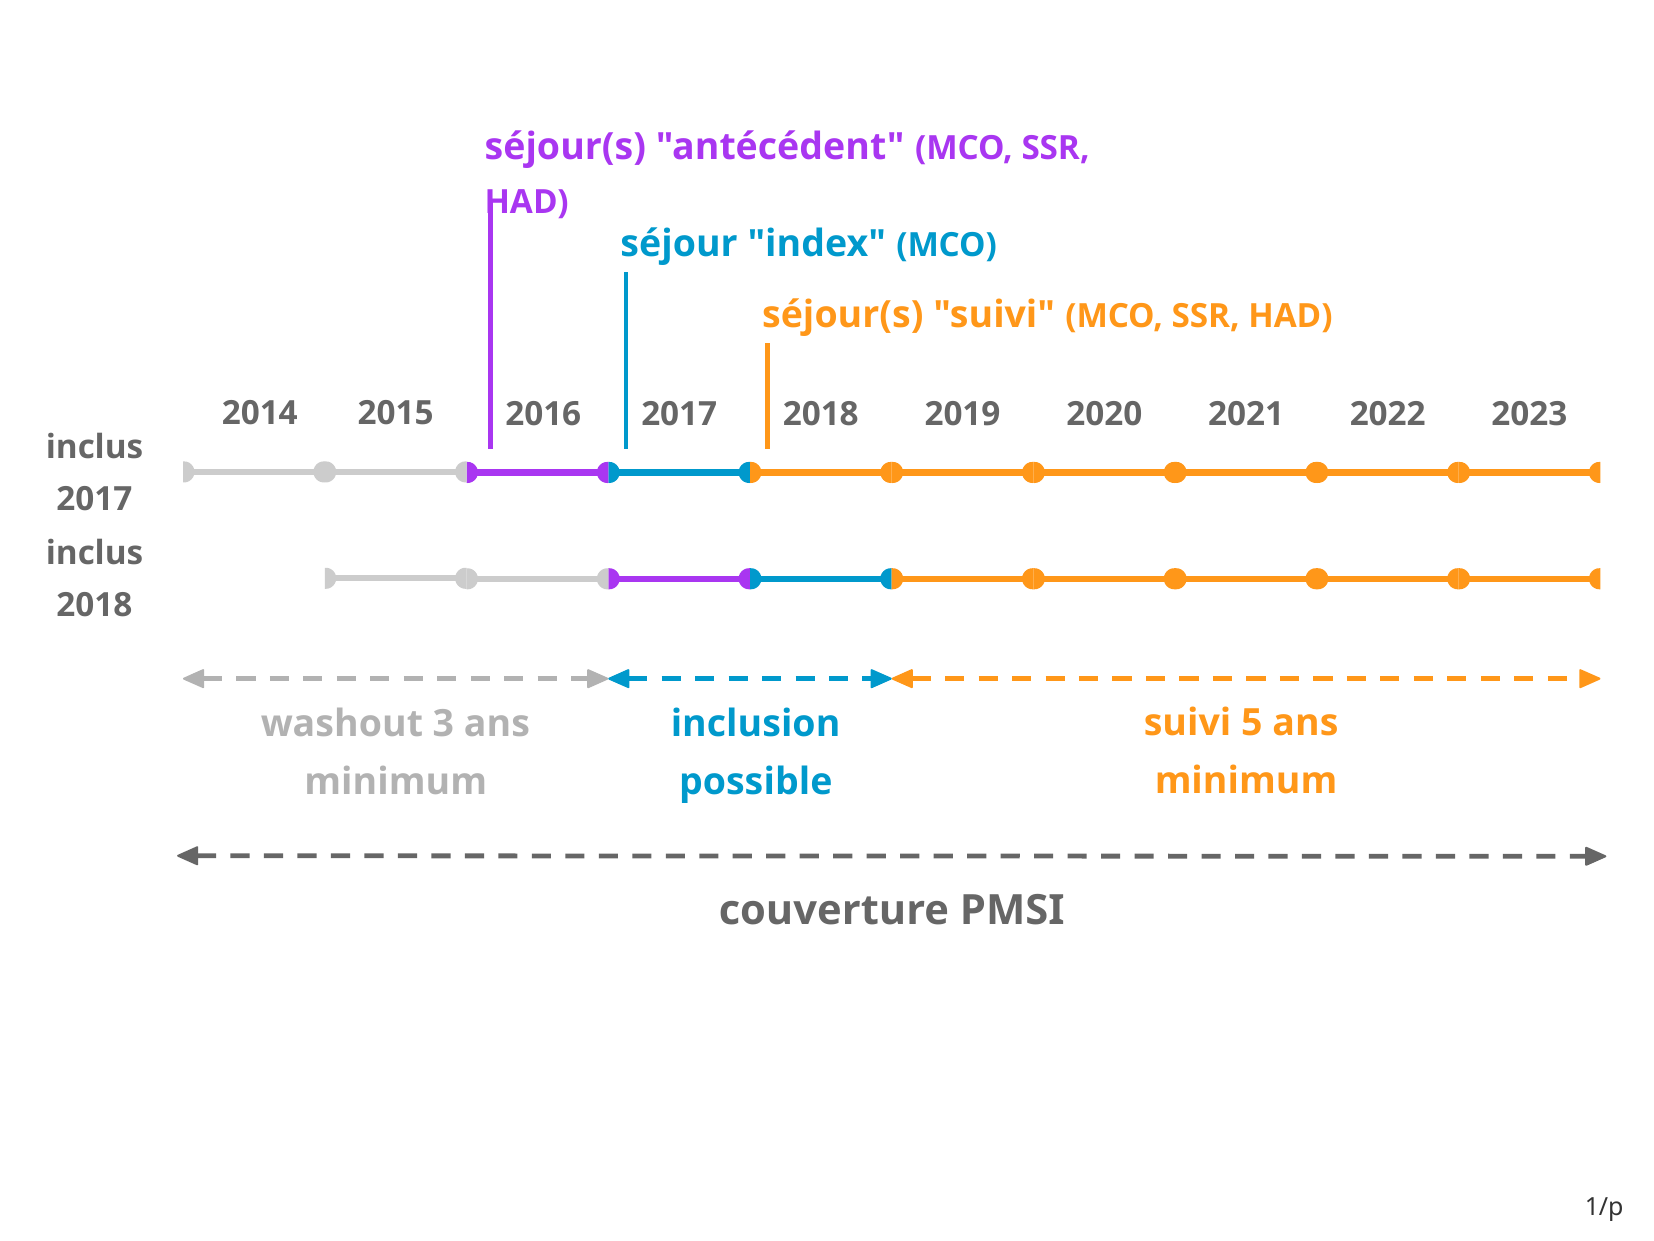

séjour(s) "antécédent" (MCO, SSR, HAD)
séjour "index" (MCO)
séjour(s) "suivi" (MCO, SSR, HAD)
2014
2015
2016
2017
2020
2021
2022
2023
2018
2019
inclus2017
inclus2018
suivi 5 ans
minimum
washout 3 ans
minimum
inclusion possible
couverture PMSI
1